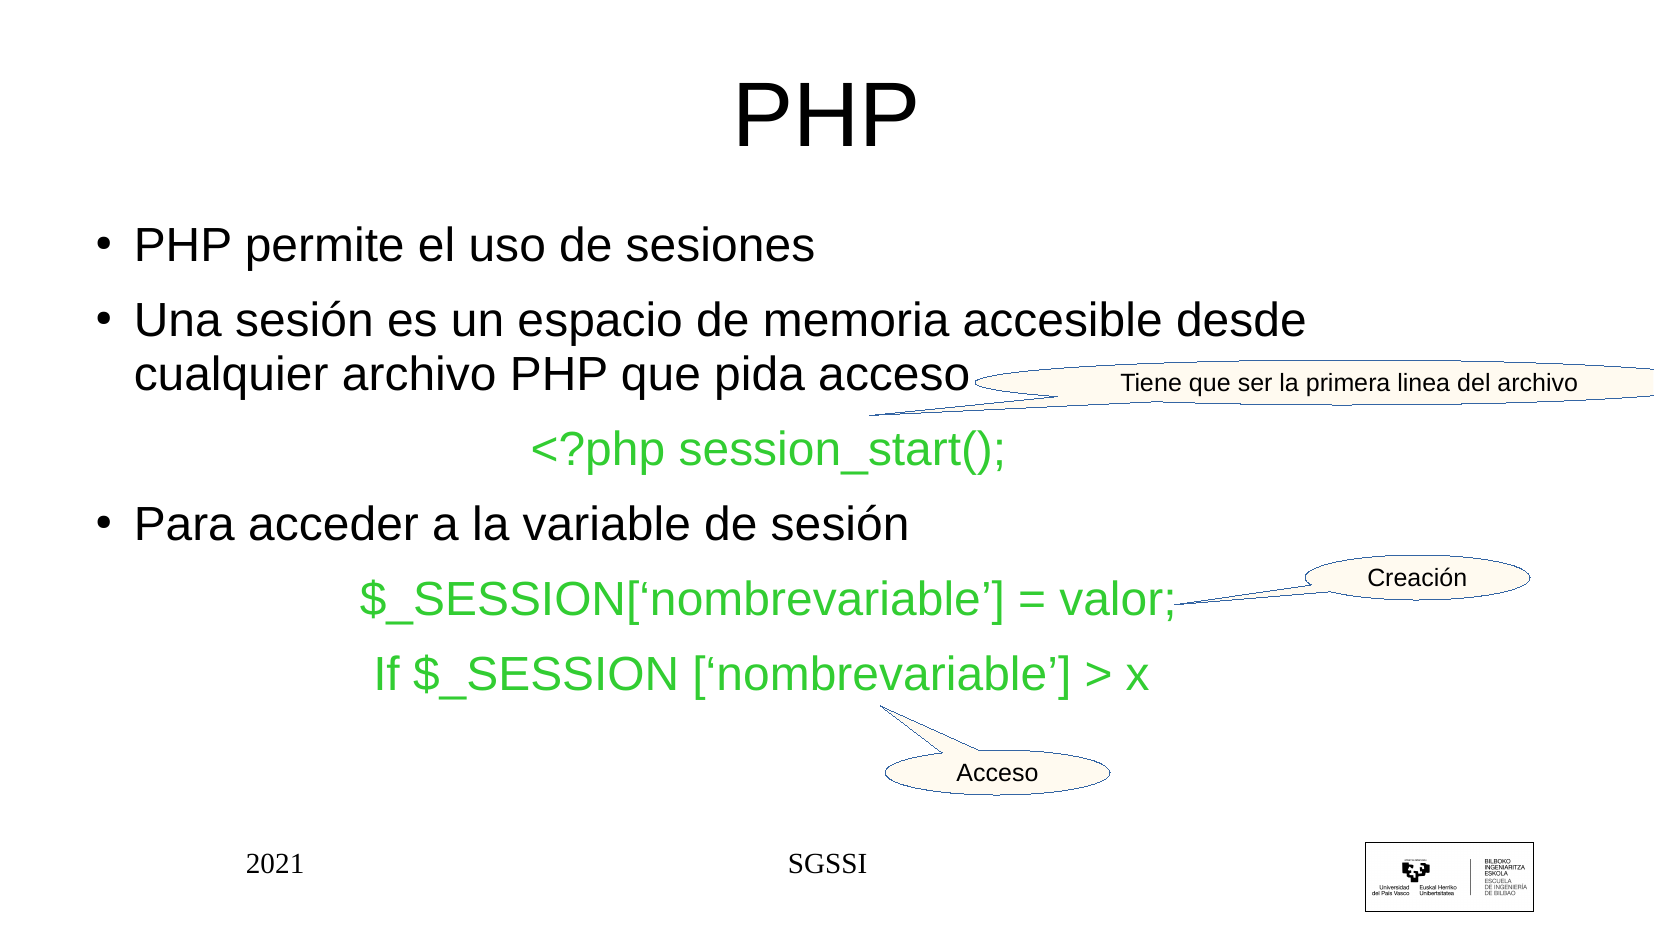

# PHP
PHP permite el uso de sesiones
Una sesión es un espacio de memoria accesible desde cualquier archivo PHP que pida acceso
<?php session_start();
Para acceder a la variable de sesión
$_SESSION[‘nombrevariable’] = valor;
If $_SESSION [‘nombrevariable’] > x
Tiene que ser la primera linea del archivo
Creación
Acceso